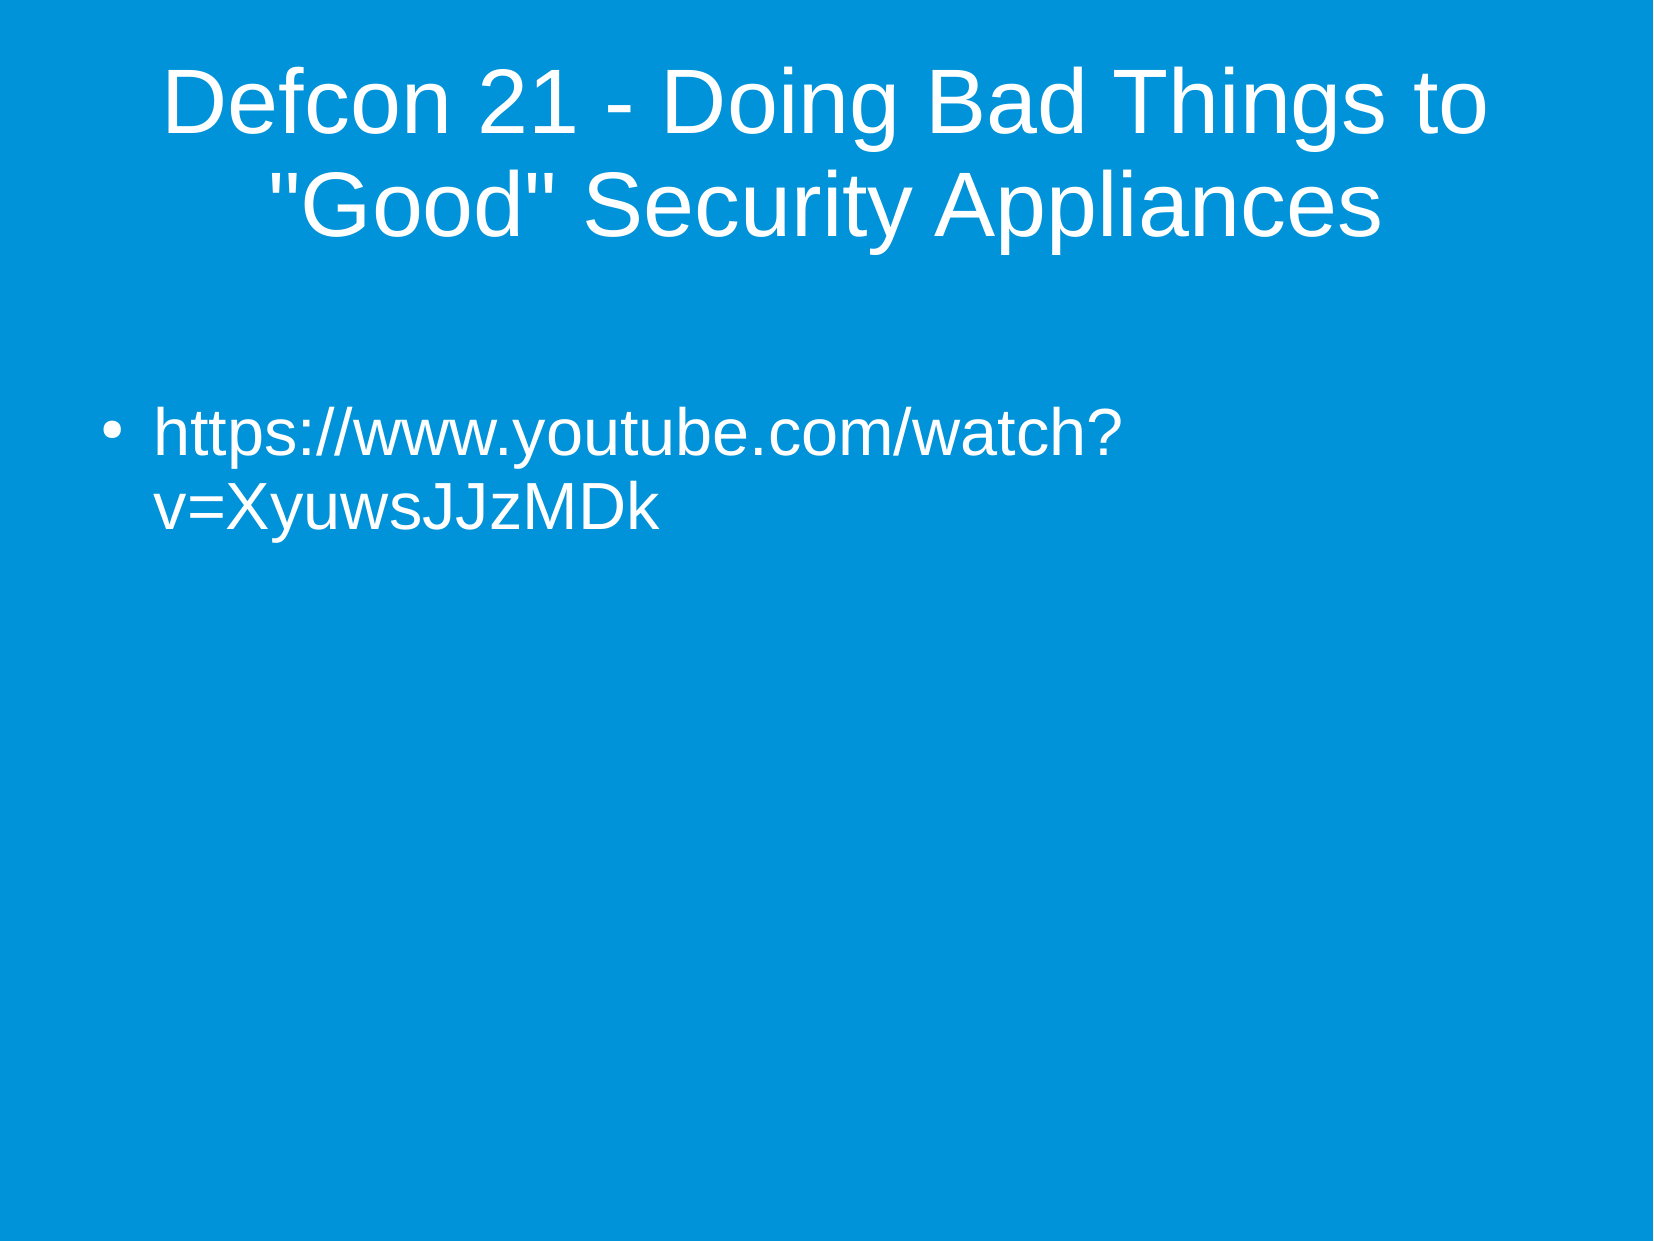

# Defcon 21 - Doing Bad Things to "Good" Security Appliances
https://www.youtube.com/watch?v=XyuwsJJzMDk